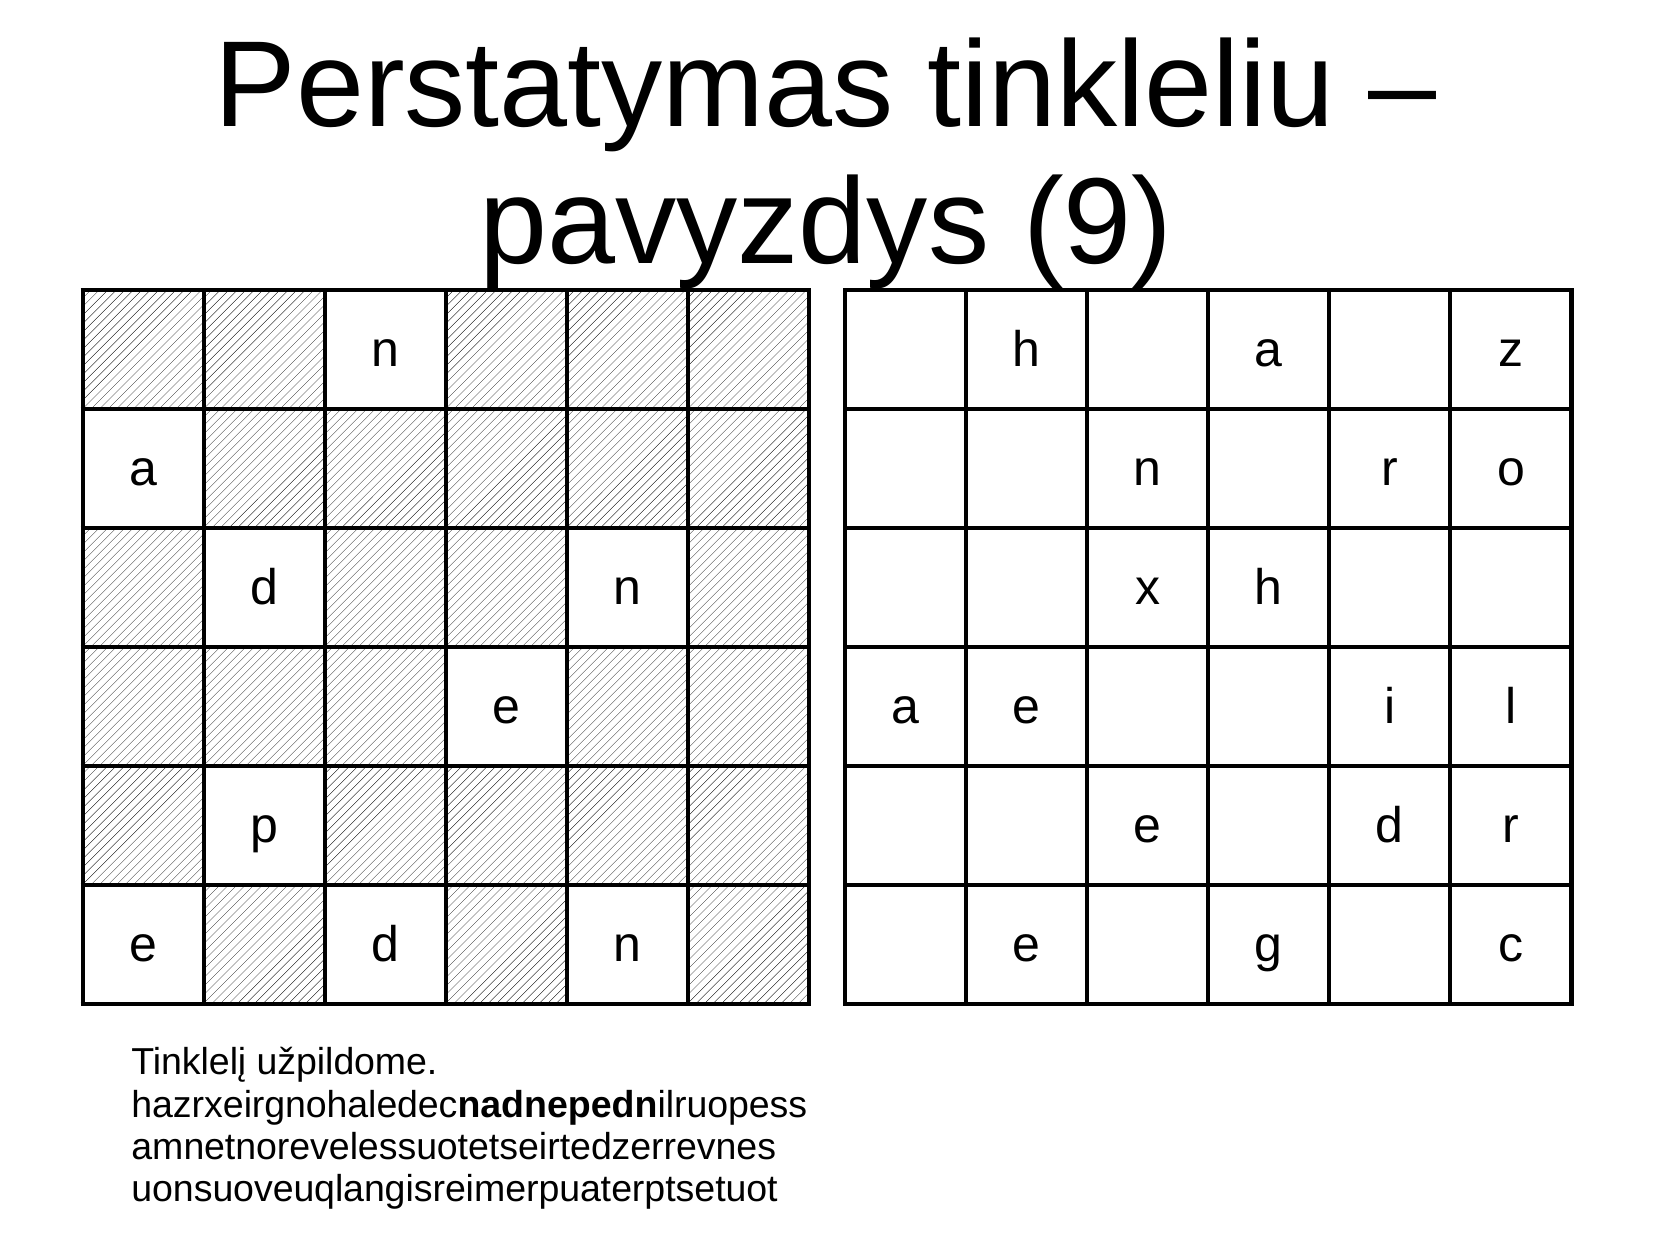

# Perstatymas tinkleliu – pavyzdys (9)
| | | n | | | |
| --- | --- | --- | --- | --- | --- |
| a | | | | | |
| | d | | | n | |
| | | | e | | |
| | p | | | | |
| e | | d | | n | |
| | h | | a | | z |
| --- | --- | --- | --- | --- | --- |
| | | n | | r | o |
| | | x | h | | |
| a | e | | | i | l |
| | | e | | d | r |
| | e | | g | | c |
Tinklelį užpildome.
hazrxeirgnohaledecnadnepednilruopess
amnetnorevelessuotetseirtedzerrevnes
uonsuoveuqlangisreimerpuaterptsetuot